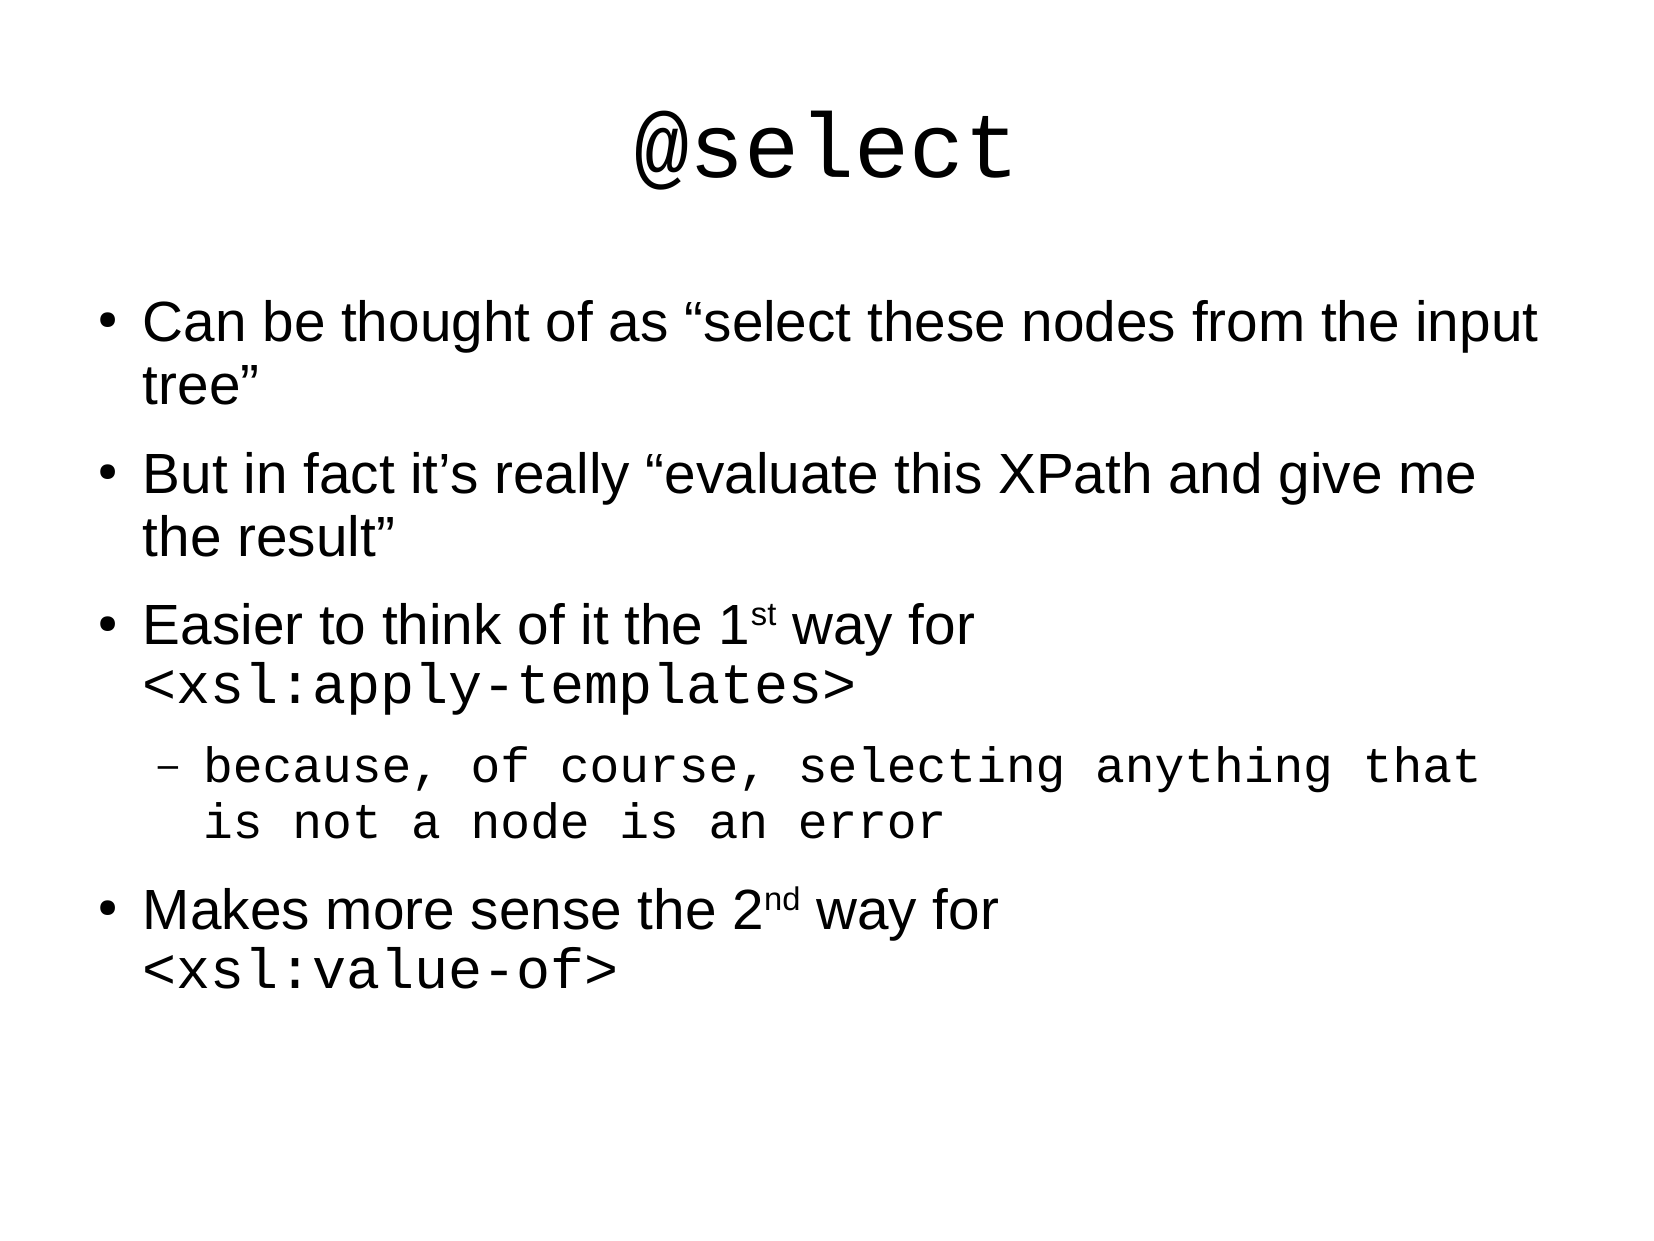

# @select
Can be thought of as “select these nodes from the input tree”
But in fact it’s really “evaluate this XPath and give me the result”
Easier to think of it the 1st way for
<xsl:apply-templates>
because, of course, selecting anything that is not a node is an error
Makes more sense the 2nd way for
<xsl:value-of>